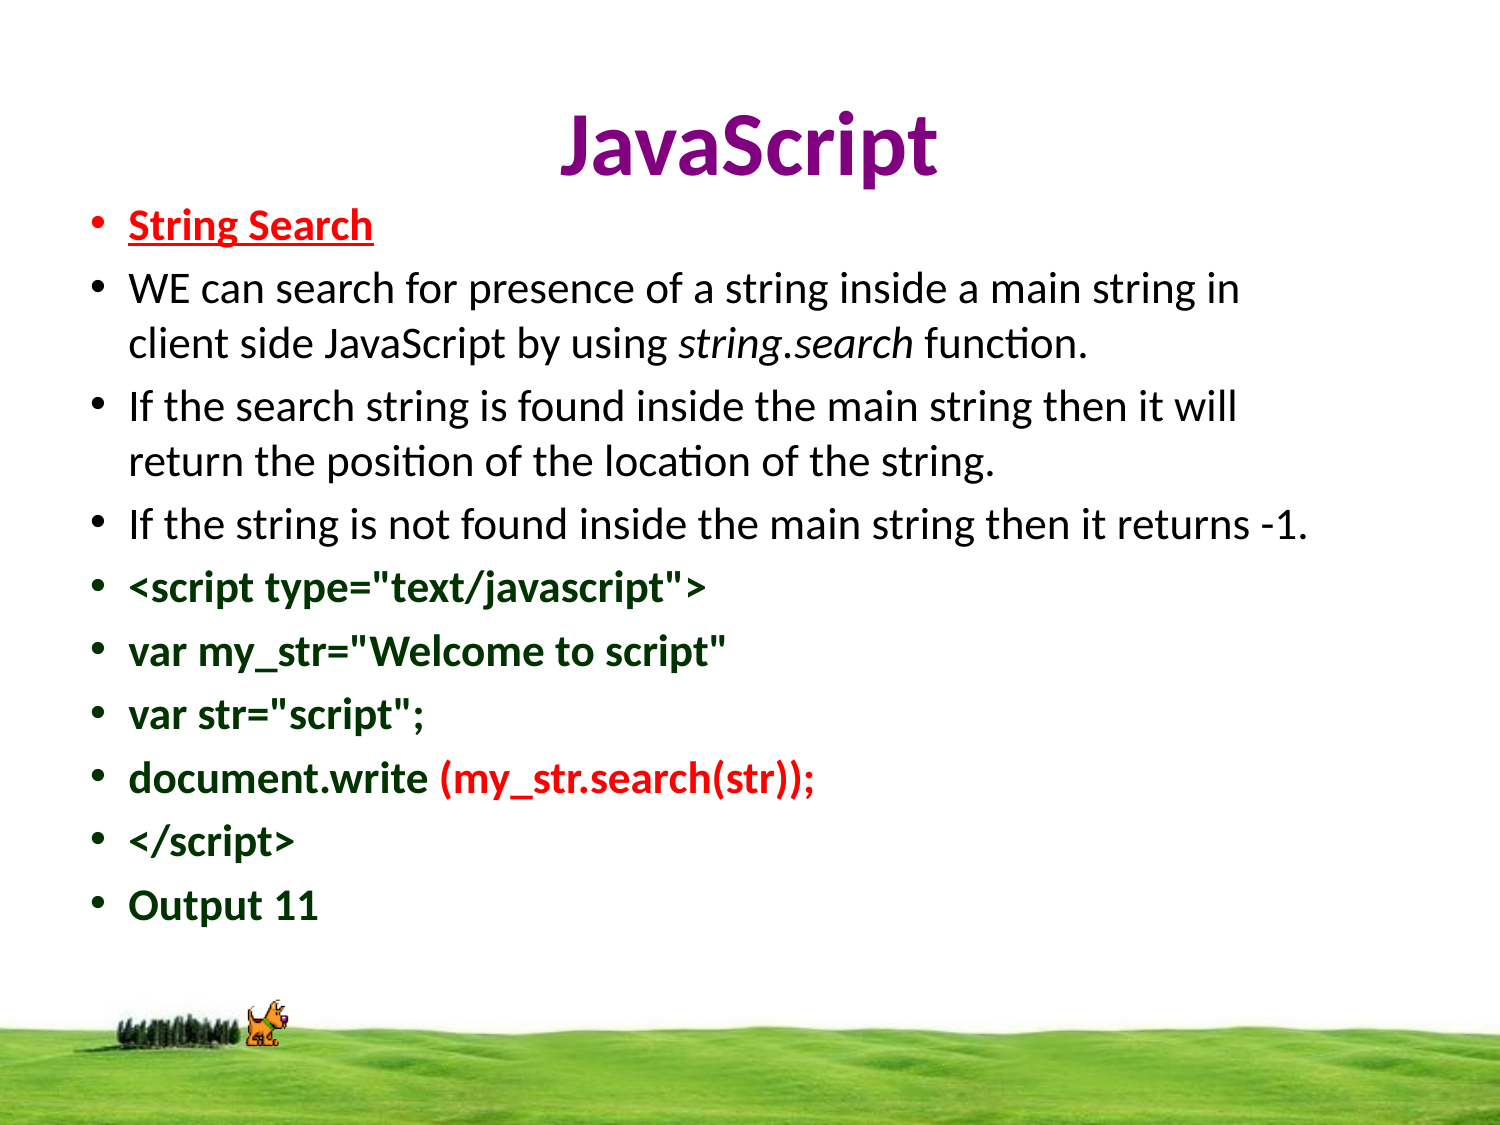

# JavaScript
String Search
WE can search for presence of a string inside a main string in client side JavaScript by using string.search function.
If the search string is found inside the main string then it will return the position of the location of the string.
If the string is not found inside the main string then it returns -1.
<script type="text/javascript">
var my_str="Welcome to script"
var str="script";
document.write (my_str.search(str));
</script>
Output 11